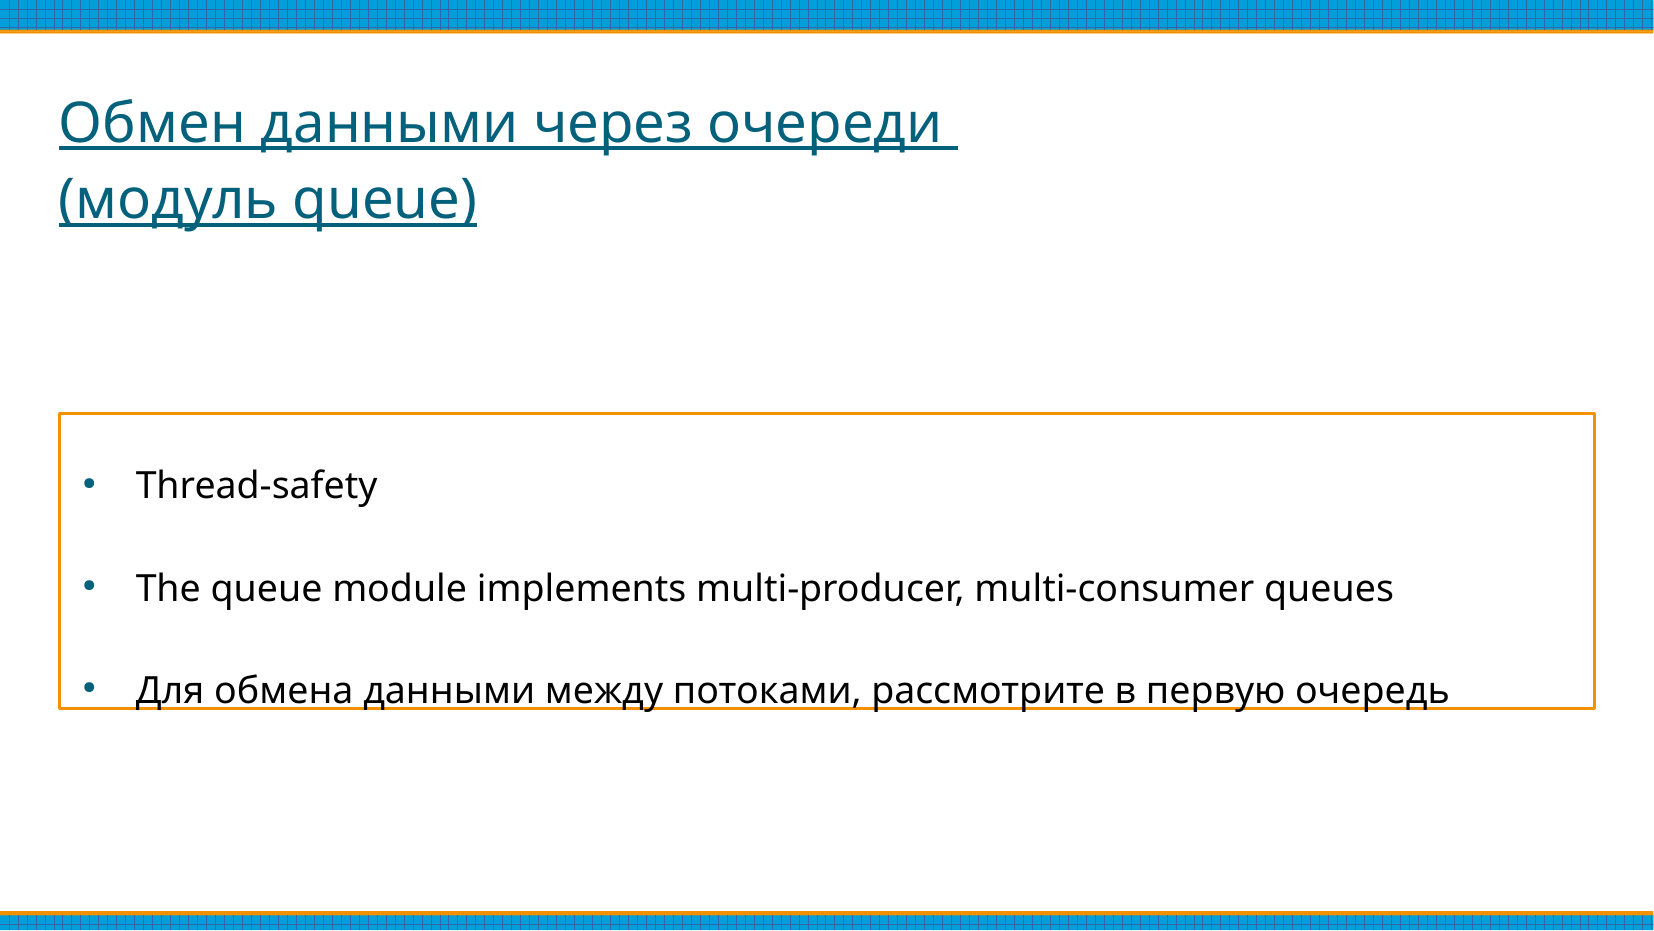

# Обмен данными через очереди (модуль queue)
Thread-safety
The queue module implements multi-producer, multi-consumer queues
Для обмена данными между потоками, рассмотрите в первую очередь